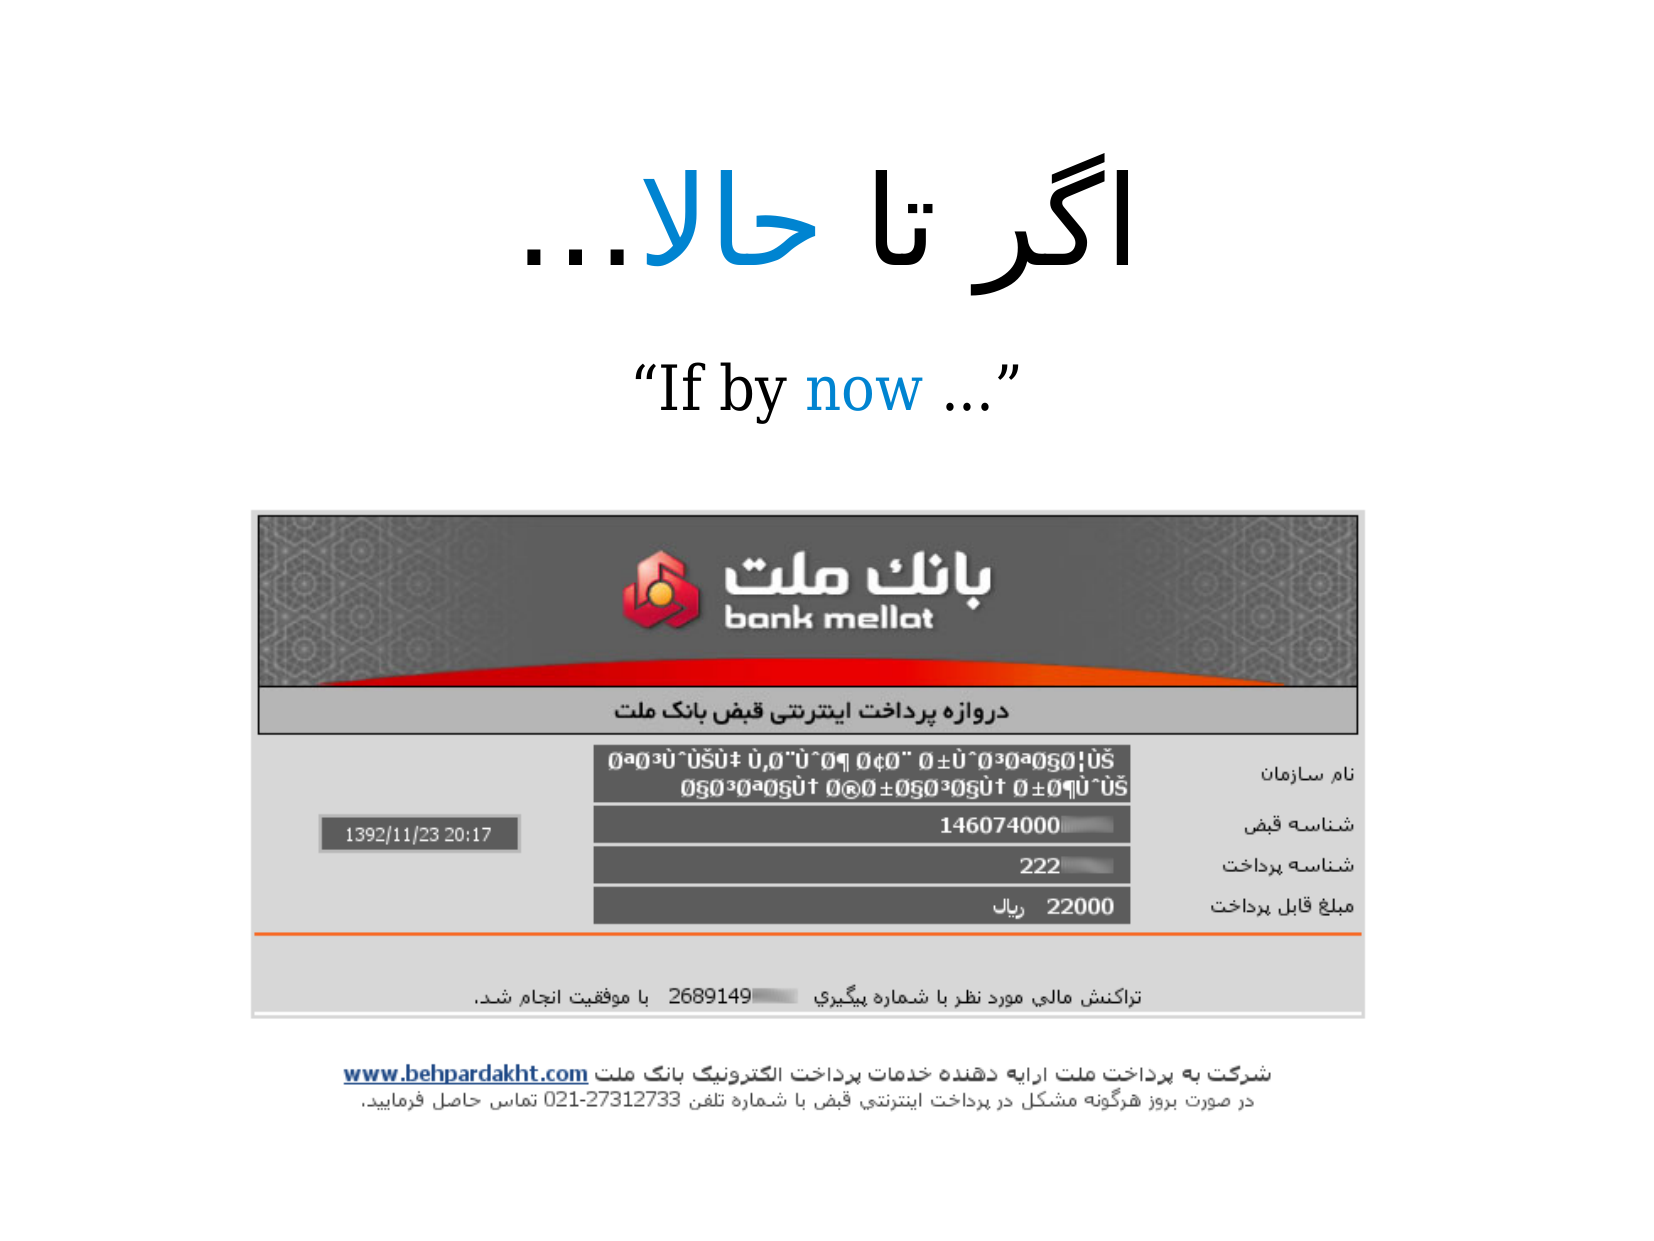

اگر تا حالا…
“If by now ...”